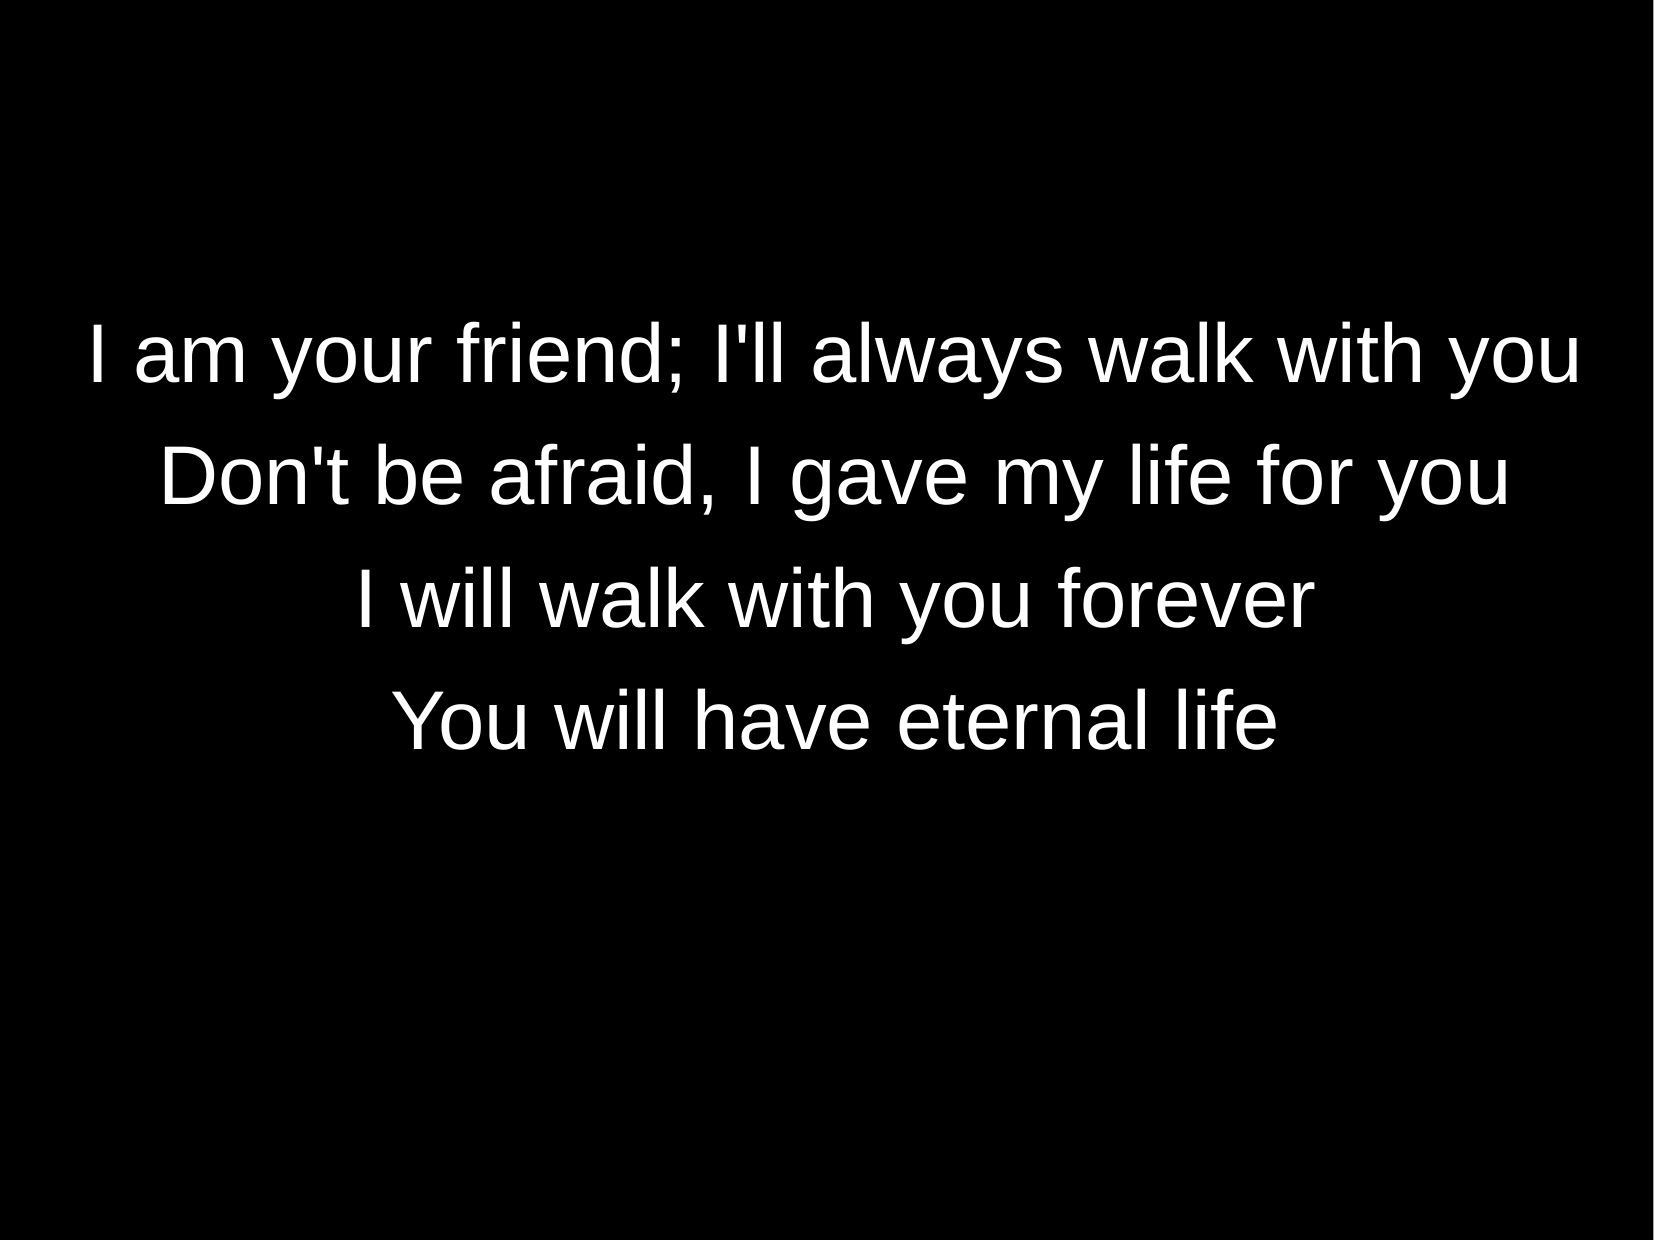

#
I am your friend; I'll always walk with you
Don't be afraid, I gave my life for you
I will walk with you forever
You will have eternal life